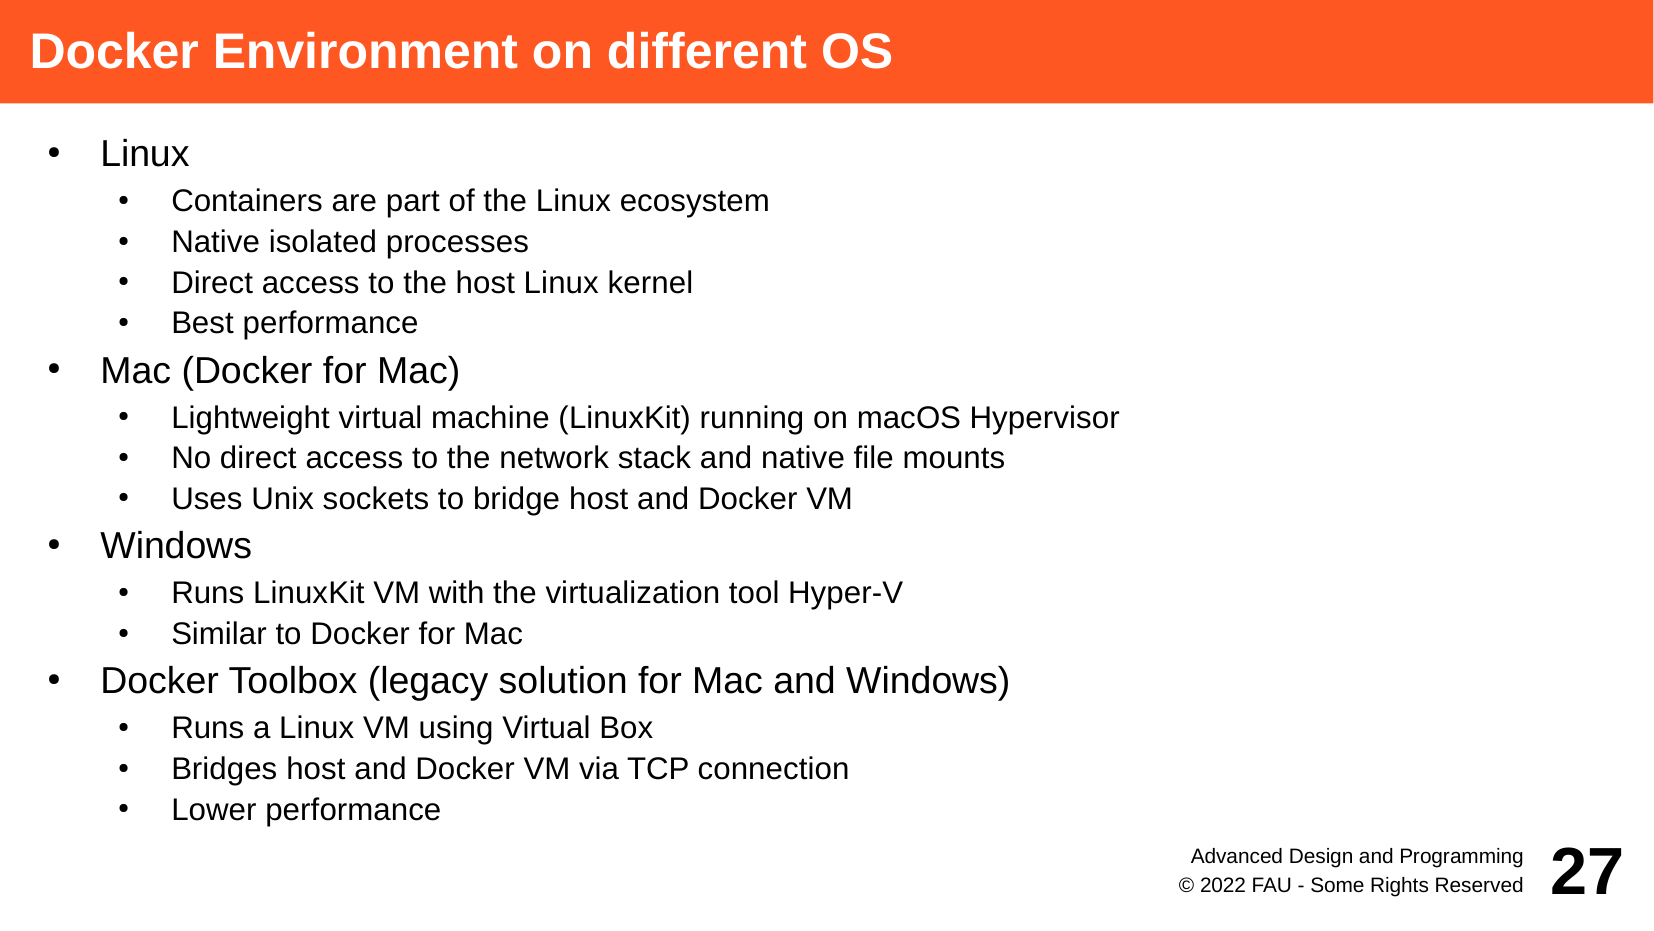

# Docker Environment on different OS
Linux
Containers are part of the Linux ecosystem
Native isolated processes
Direct access to the host Linux kernel
Best performance
Mac (Docker for Mac)
Lightweight virtual machine (LinuxKit) running on macOS Hypervisor
No direct access to the network stack and native file mounts
Uses Unix sockets to bridge host and Docker VM
Windows
Runs LinuxKit VM with the virtualization tool Hyper-V
Similar to Docker for Mac
Docker Toolbox (legacy solution for Mac and Windows)
Runs a Linux VM using Virtual Box
Bridges host and Docker VM via TCP connection
Lower performance
Advanced Design and Programming
27
© 2022 FAU - Some Rights Reserved